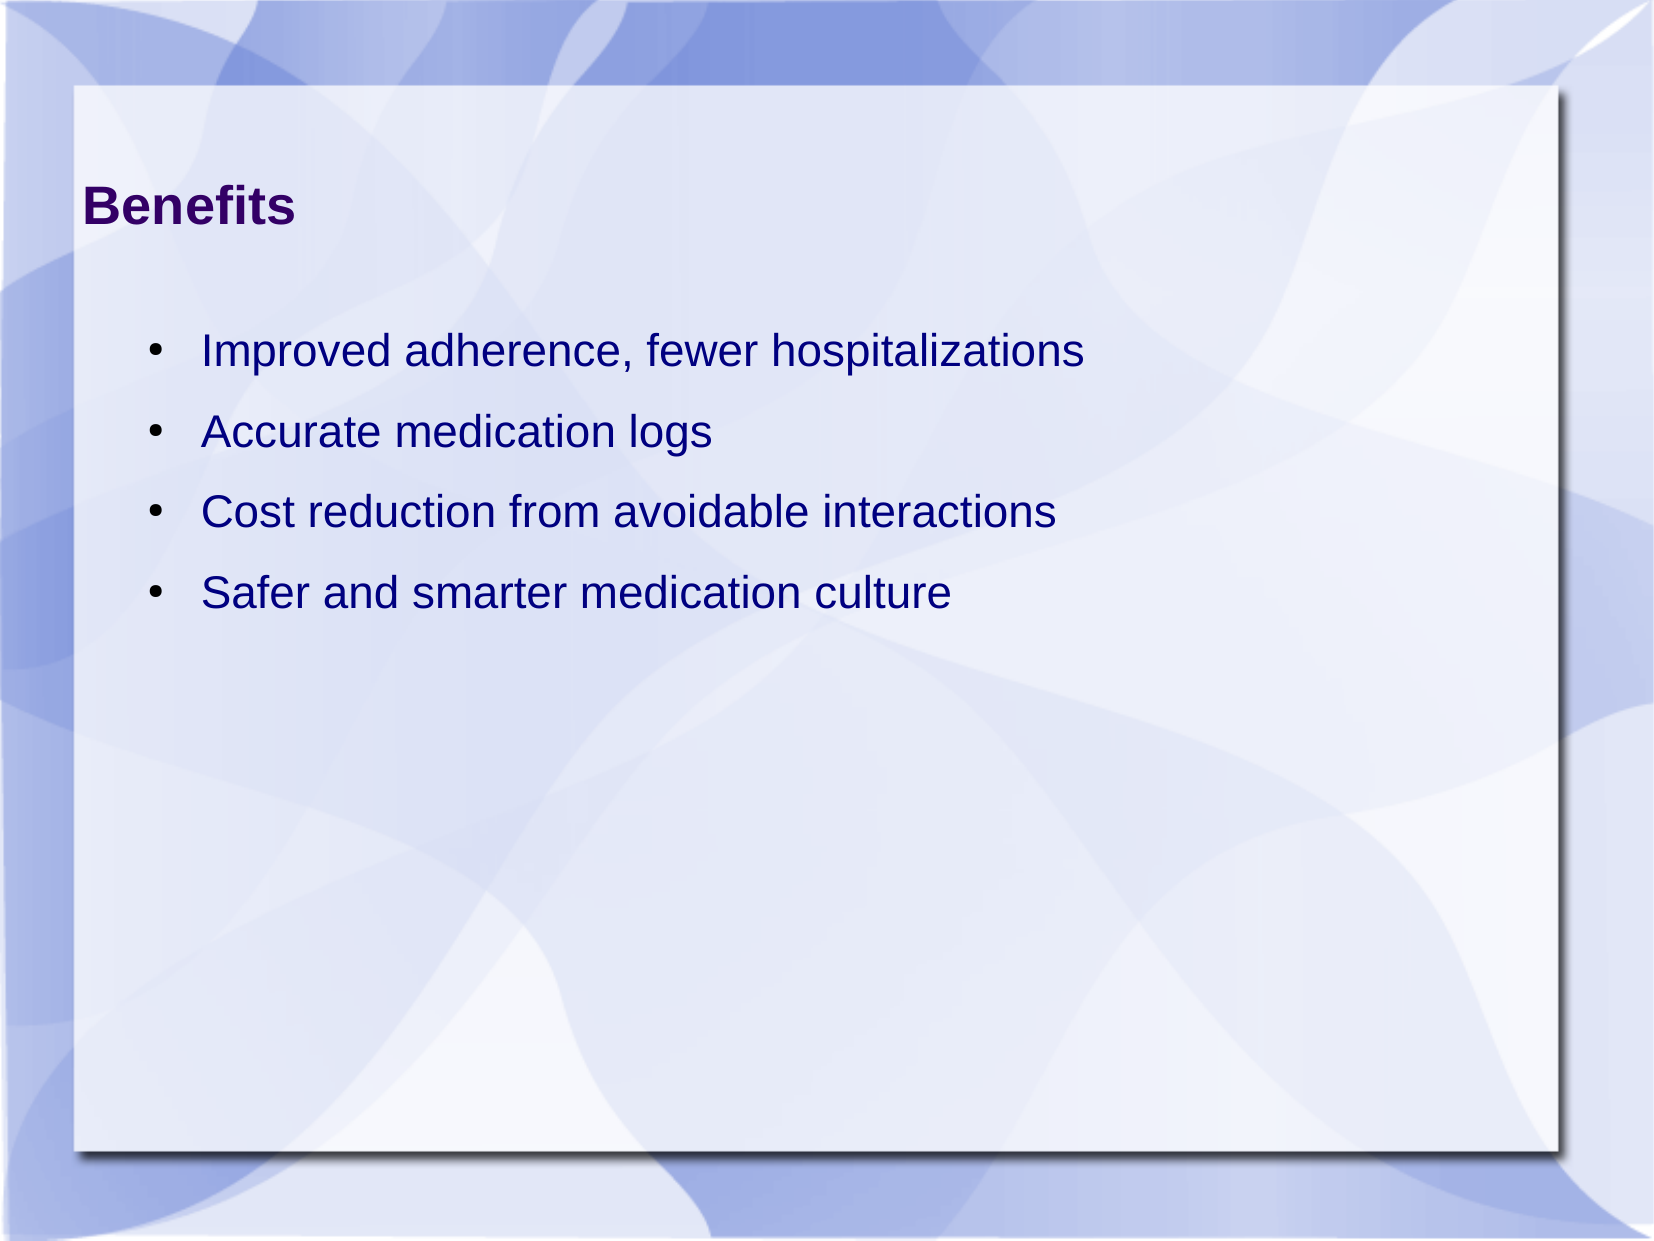

# Benefits
Improved adherence, fewer hospitalizations
Accurate medication logs
Cost reduction from avoidable interactions
Safer and smarter medication culture